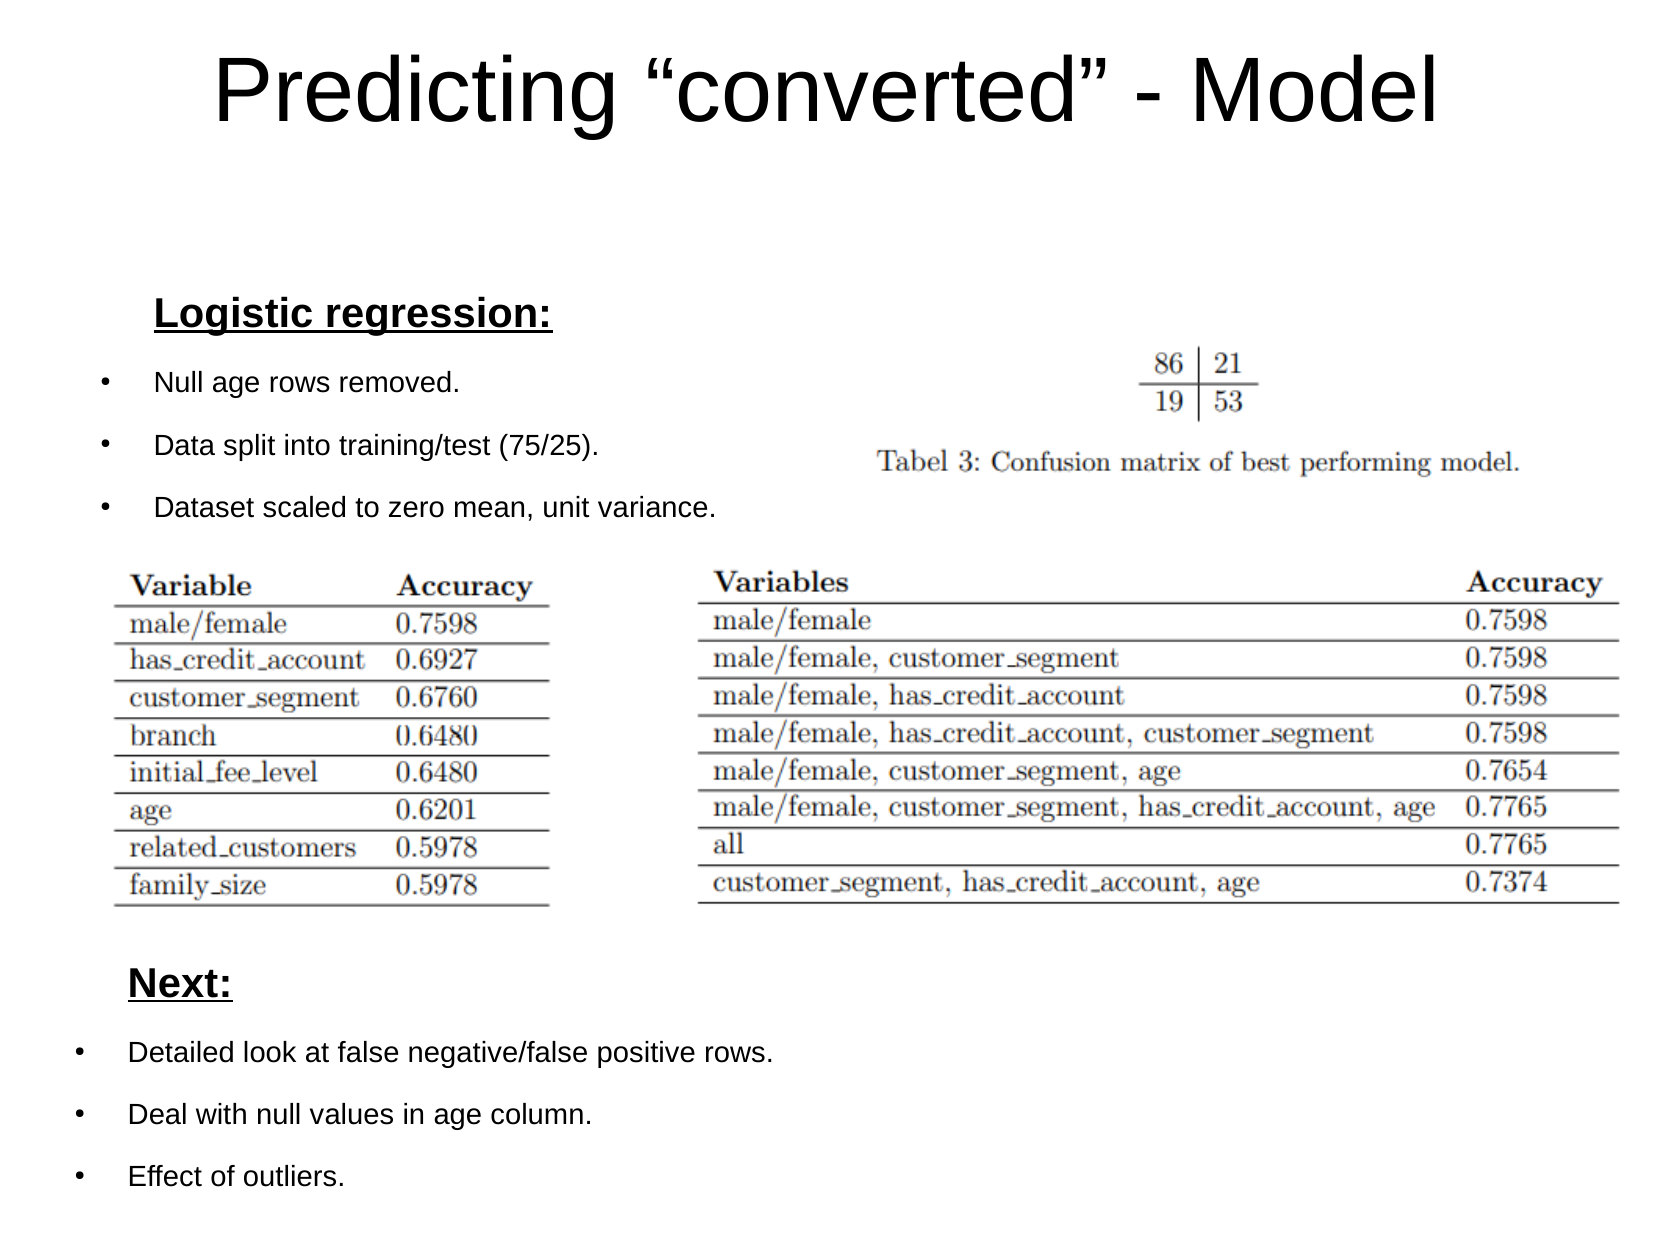

# Predicting “converted” - Model
Logistic regression:
Null age rows removed.
Data split into training/test (75/25).
Dataset scaled to zero mean, unit variance.
Next:
Detailed look at false negative/false positive rows.
Deal with null values in age column.
Effect of outliers.